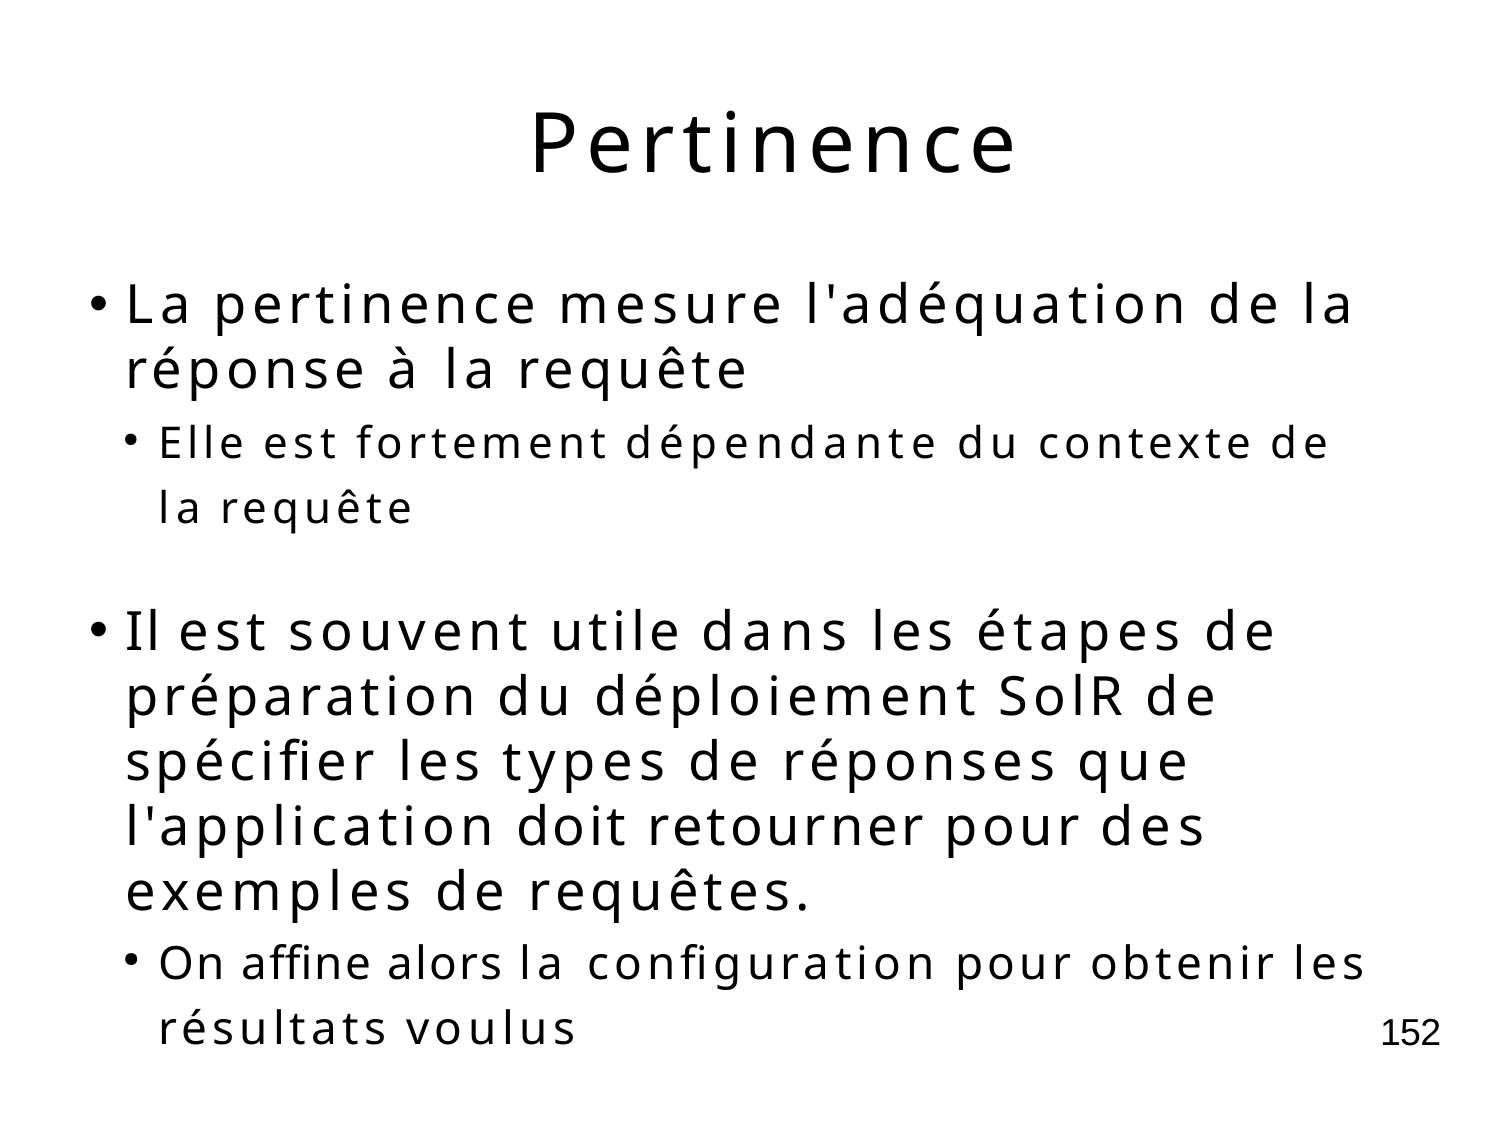

# Pertinence
La pertinence mesure l'adéquation de la réponse à la requête
Elle est fortement dépendante du contexte de la requête
Il est souvent utile dans les étapes de
préparation du déploiement SolR de spécifier les types de réponses que l'application doit retourner pour des exemples de requêtes.
On affine alors la configuration pour obtenir les résultats voulus
152